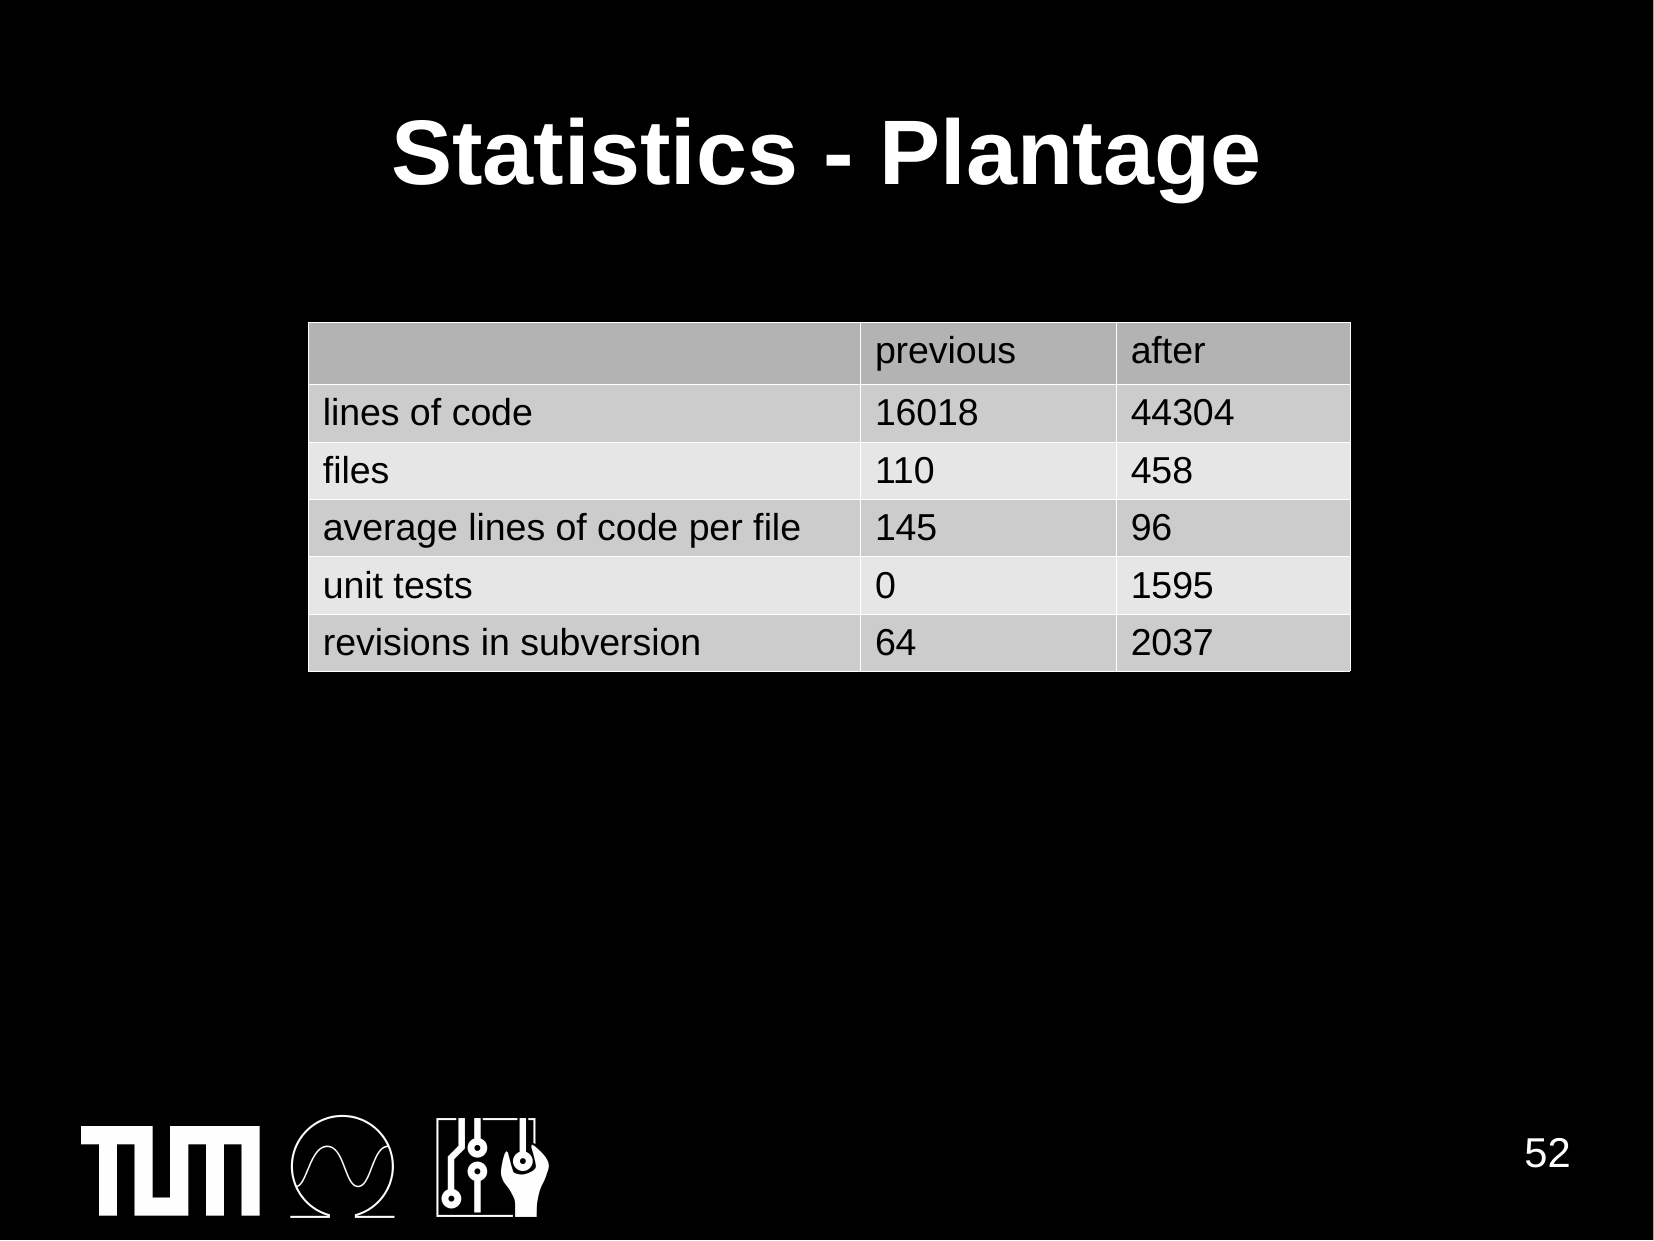

# Statistics - Plantage
| | previous | after |
| --- | --- | --- |
| lines of code | 16018 | 44304 |
| files | 110 | 458 |
| average lines of code per file | 145 | 96 |
| unit tests | 0 | 1595 |
| revisions in subversion | 64 | 2037 |
52